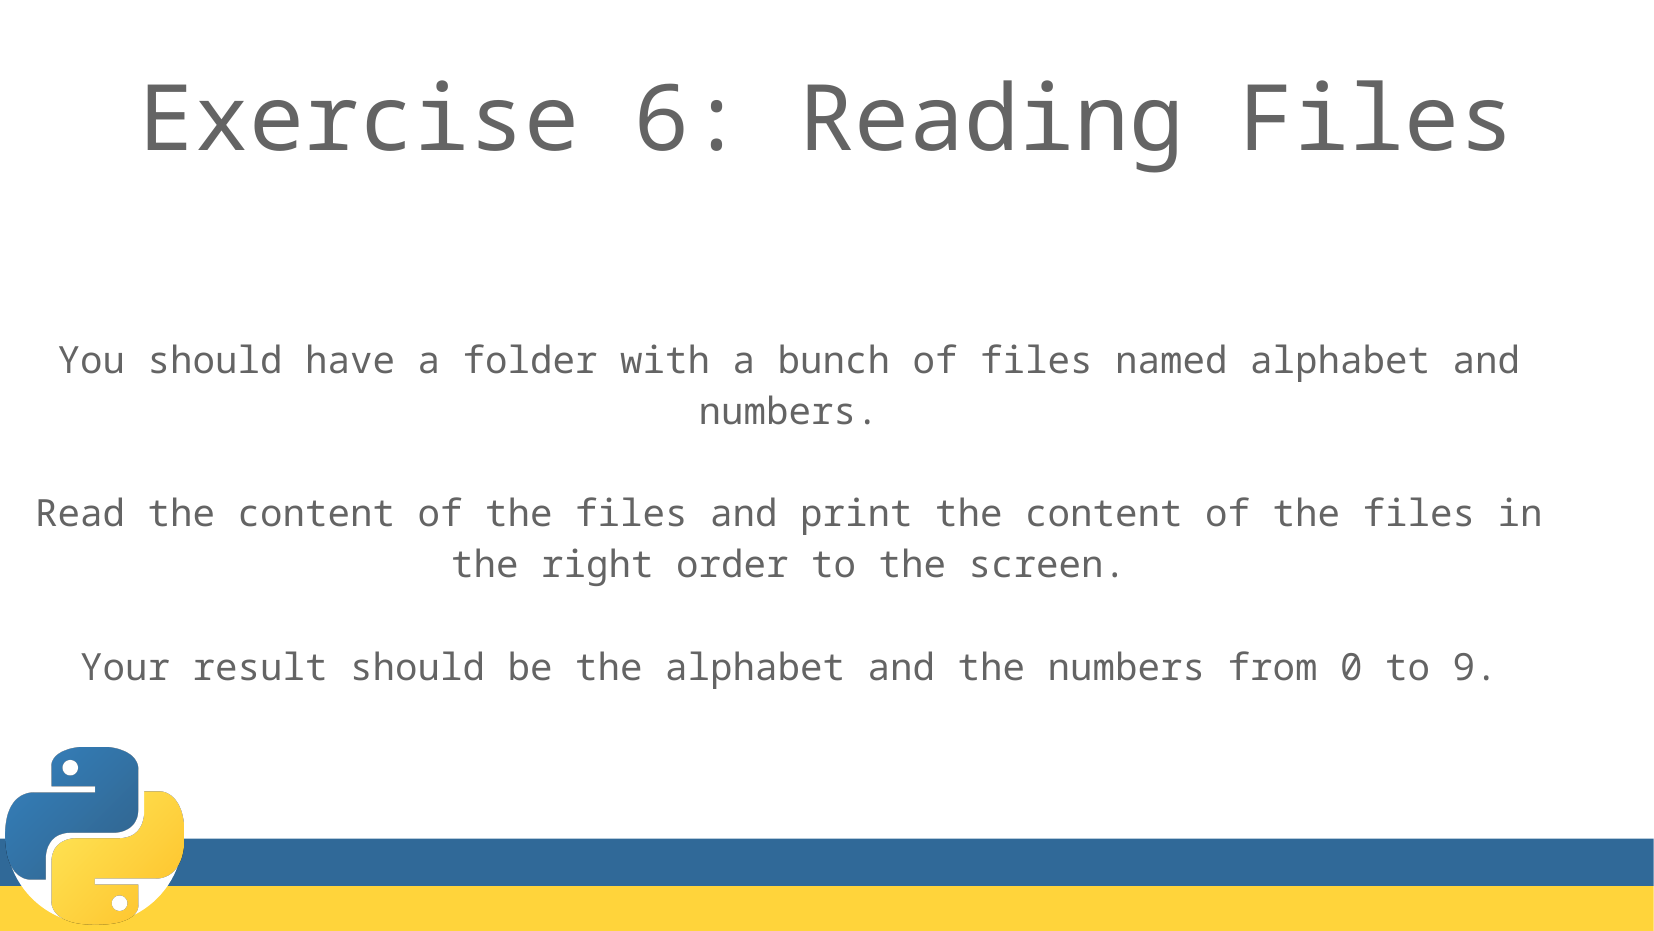

# Exercise 6: Reading Files
You should have a folder with a bunch of files named alphabet and numbers.
Read the content of the files and print the content of the files in the right order to the screen.
Your result should be the alphabet and the numbers from 0 to 9.